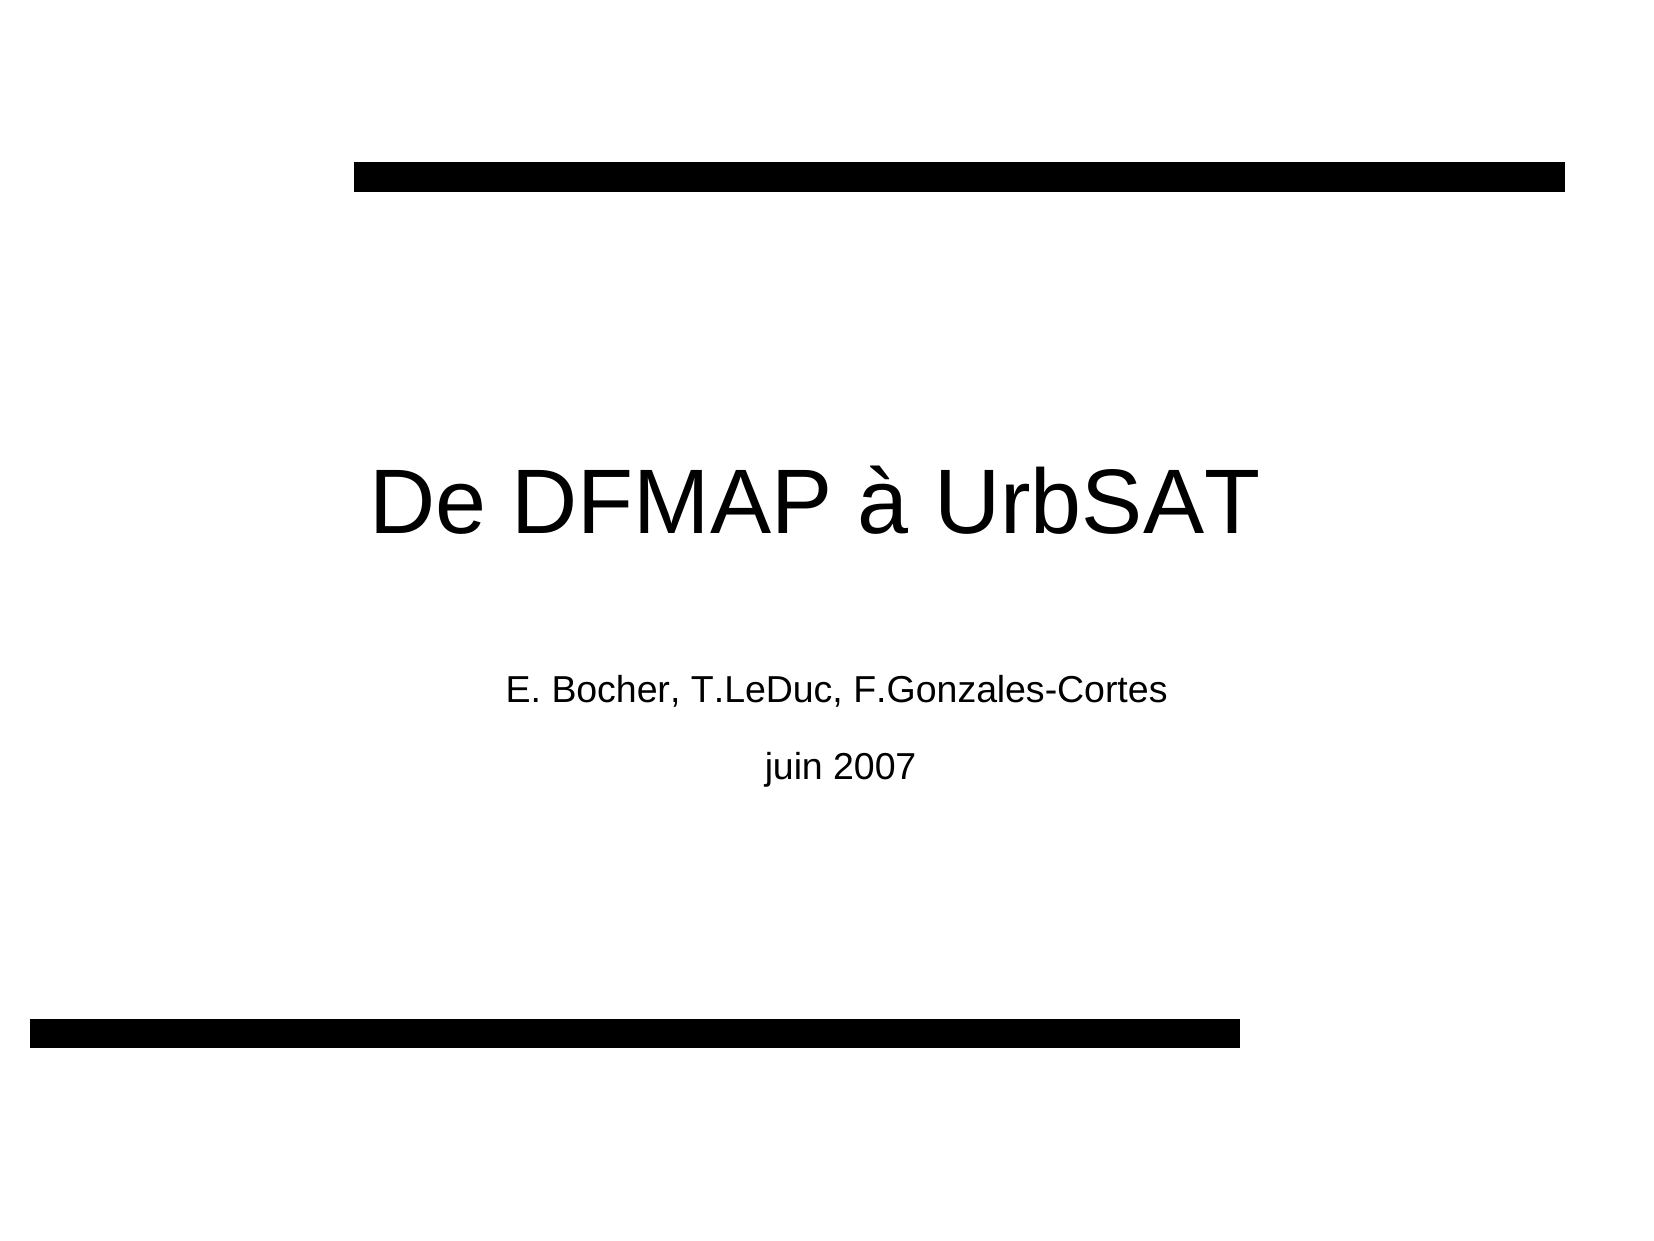

De DFMAP à UrbSAT
E. Bocher, T.LeDuc, F.Gonzales-Cortes
juin 2007